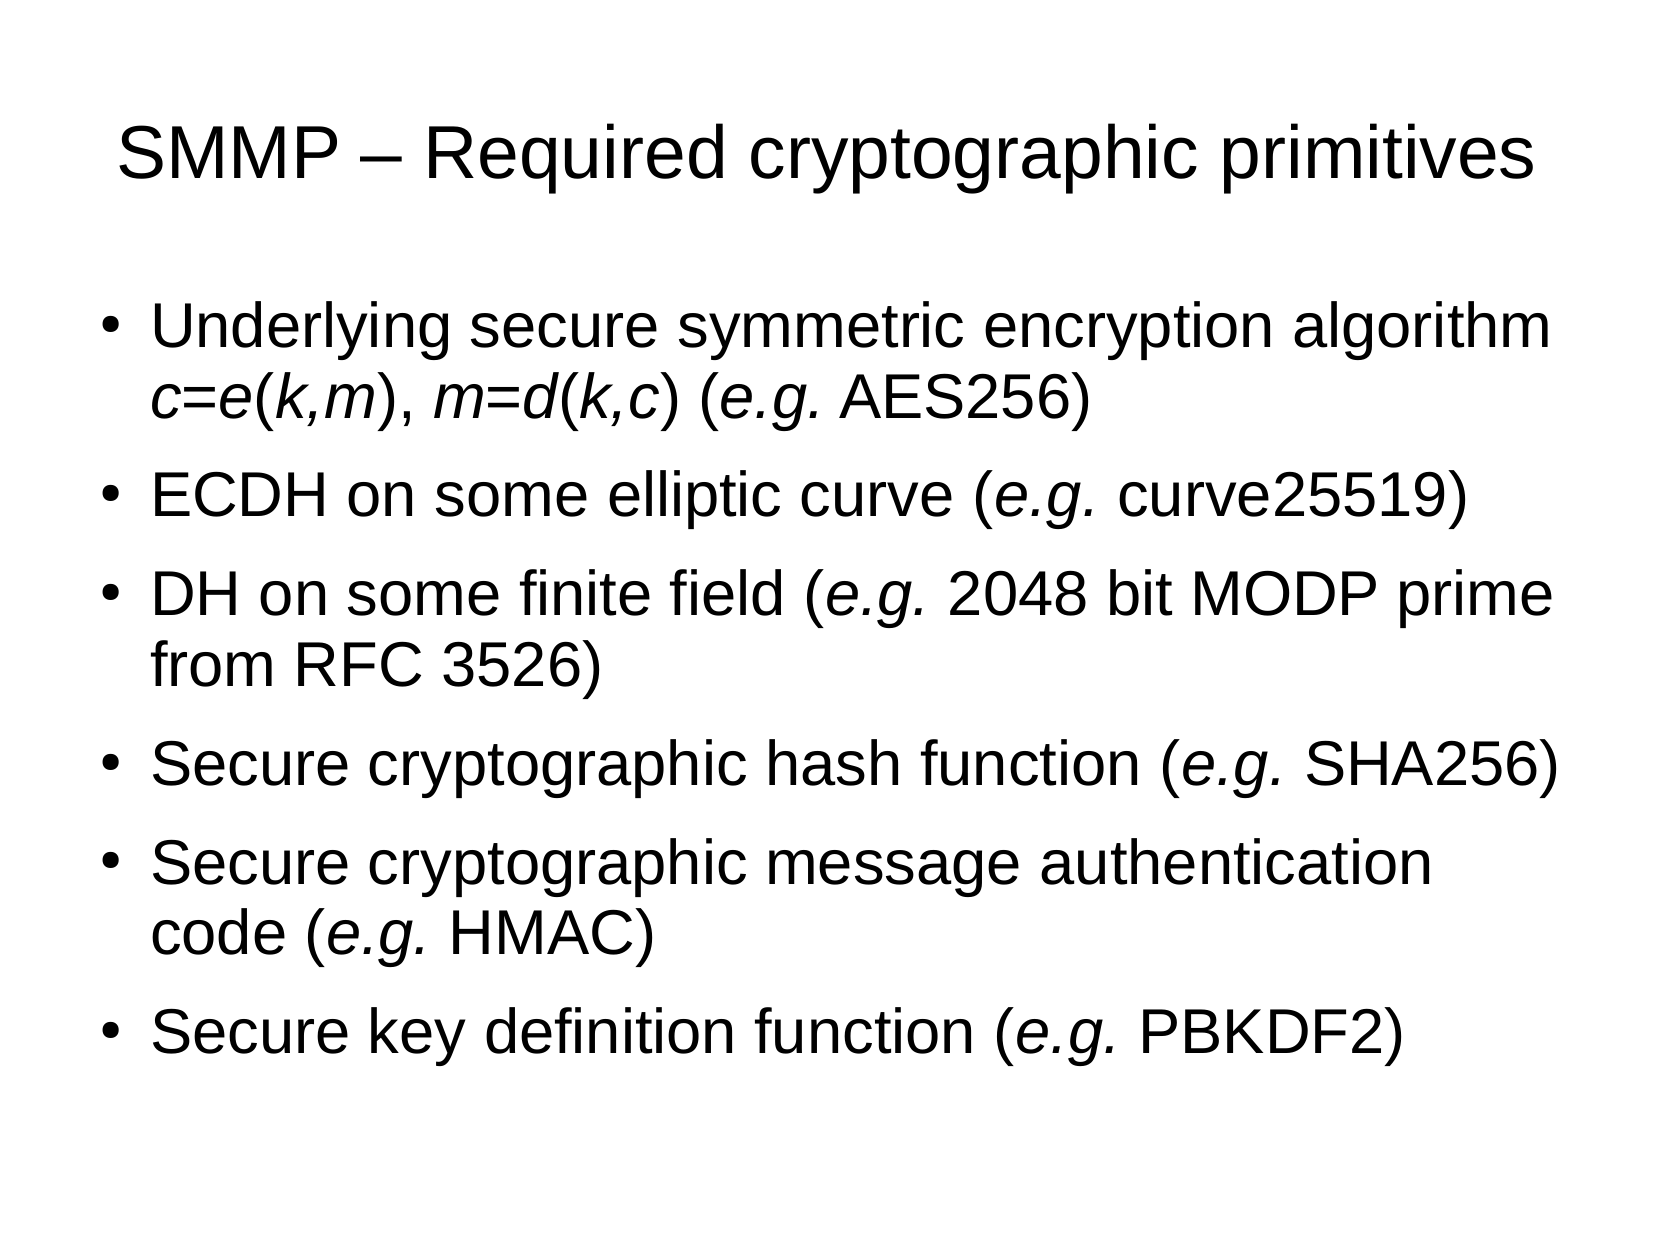

# SMMP – Required cryptographic primitives
Underlying secure symmetric encryption algorithm c=e(k,m), m=d(k,c) (e.g. AES256)
ECDH on some elliptic curve (e.g. curve25519)
DH on some finite field (e.g. 2048 bit MODP prime from RFC 3526)
Secure cryptographic hash function (e.g. SHA256)
Secure cryptographic message authentication code (e.g. HMAC)
Secure key definition function (e.g. PBKDF2)